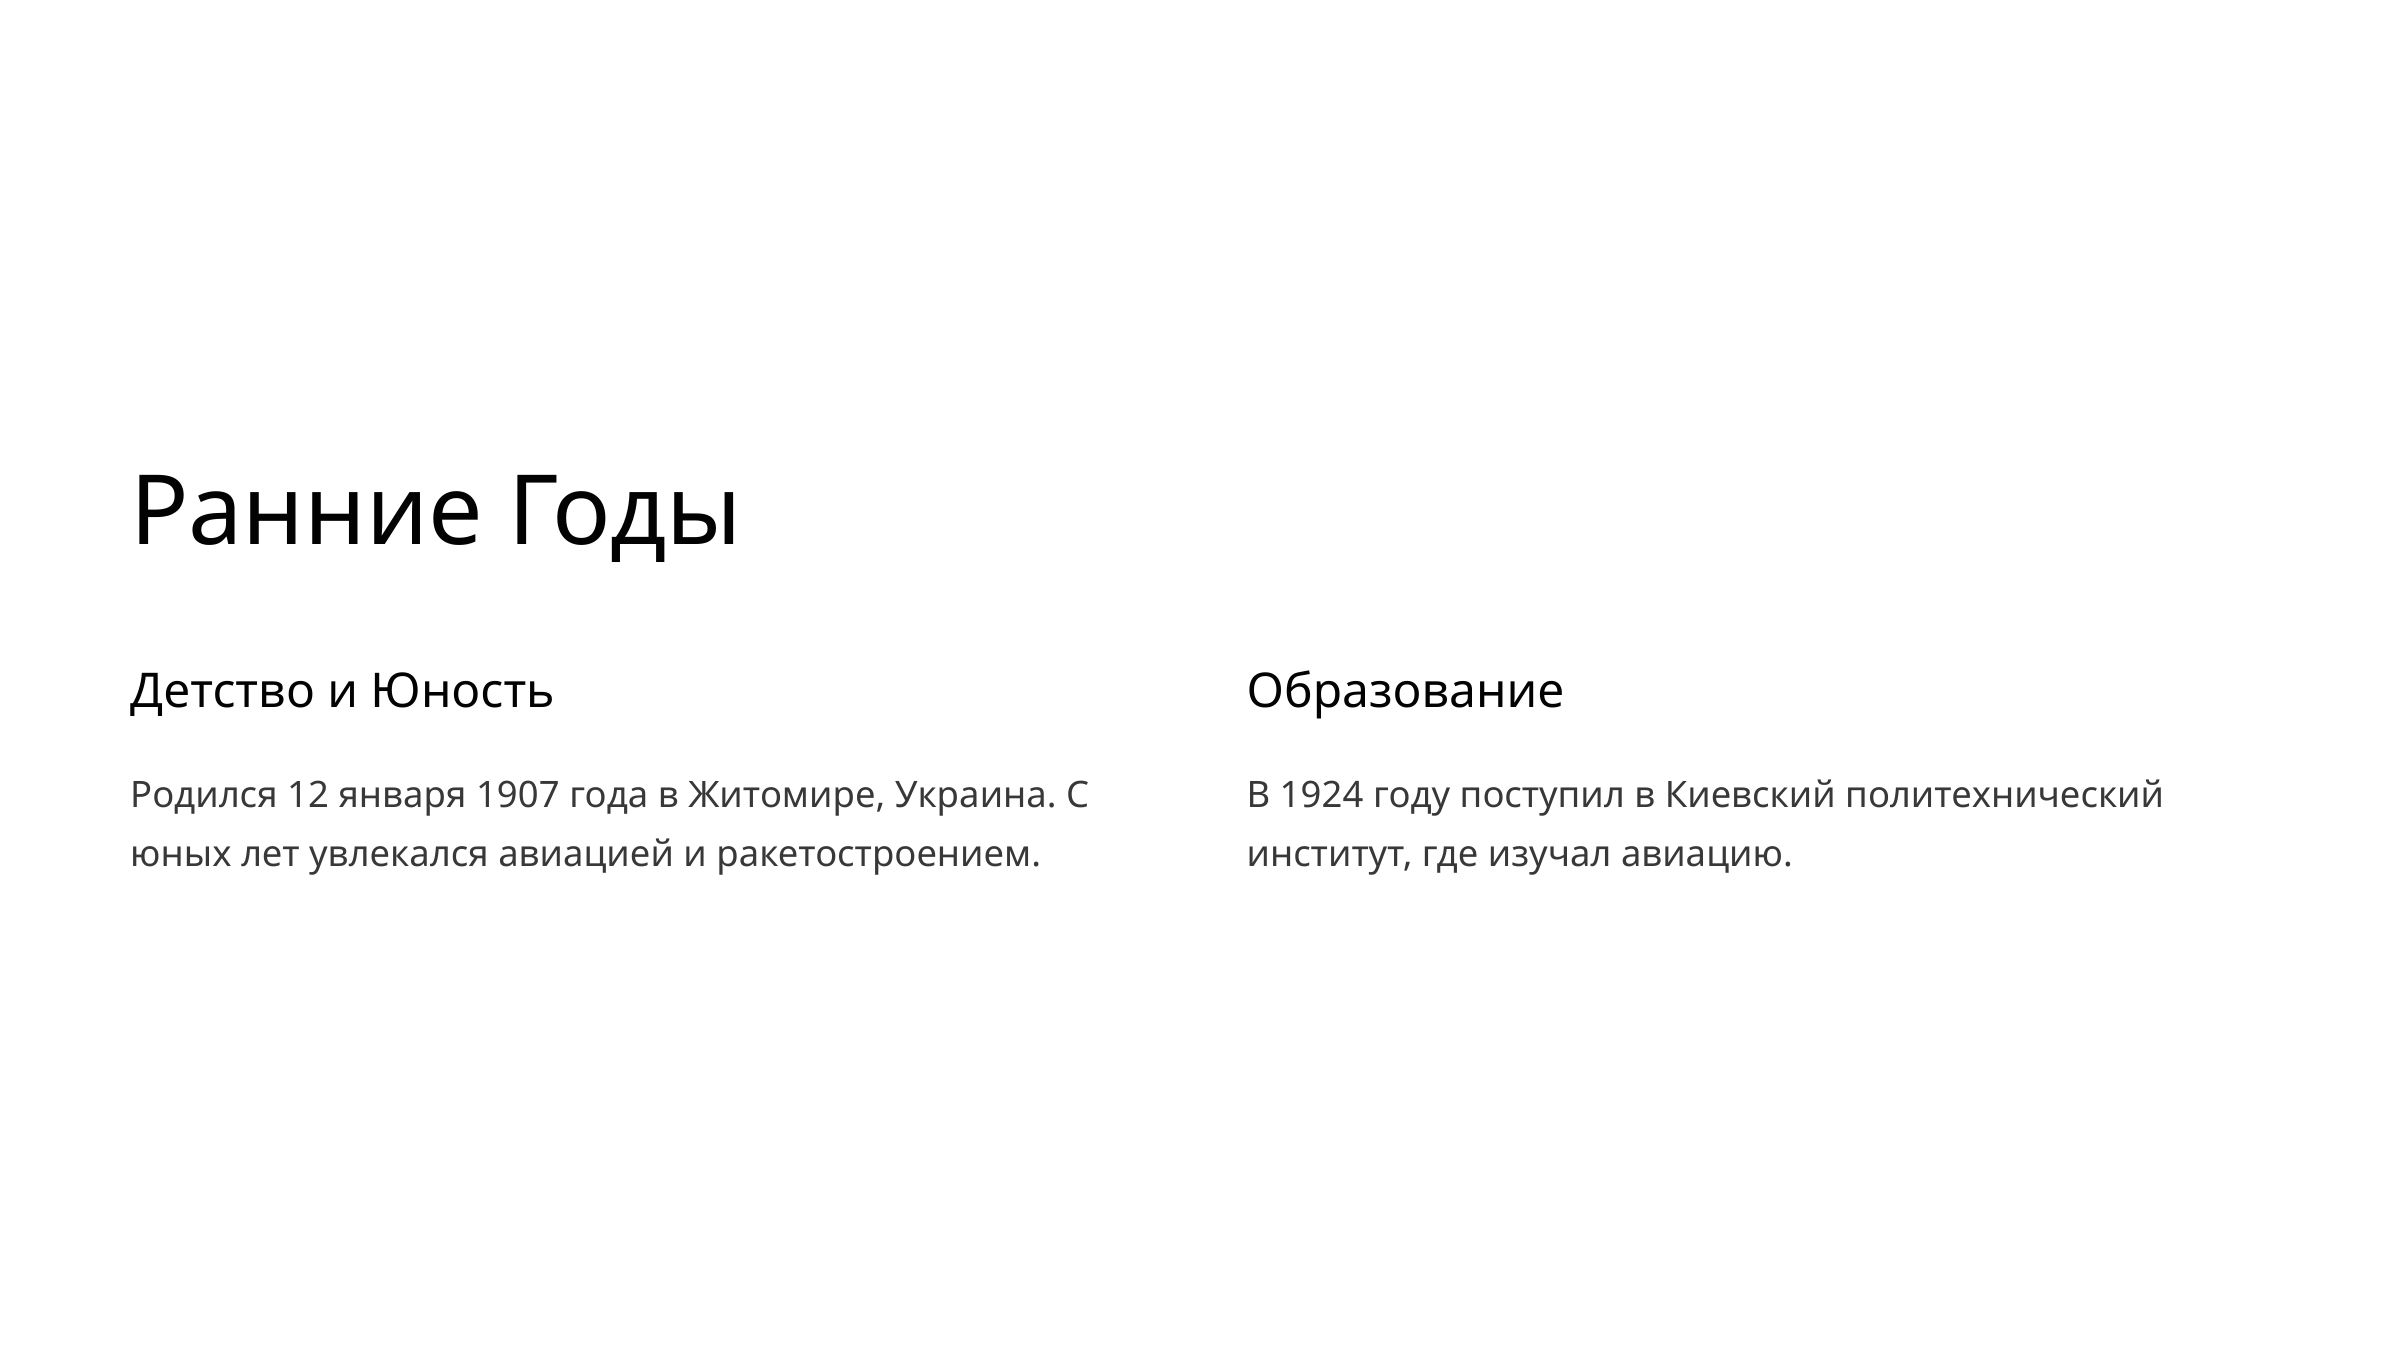

Ранние Годы
Детство и Юность
Образование
Родился 12 января 1907 года в Житомире, Украина. С юных лет увлекался авиацией и ракетостроением.
В 1924 году поступил в Киевский политехнический институт, где изучал авиацию.